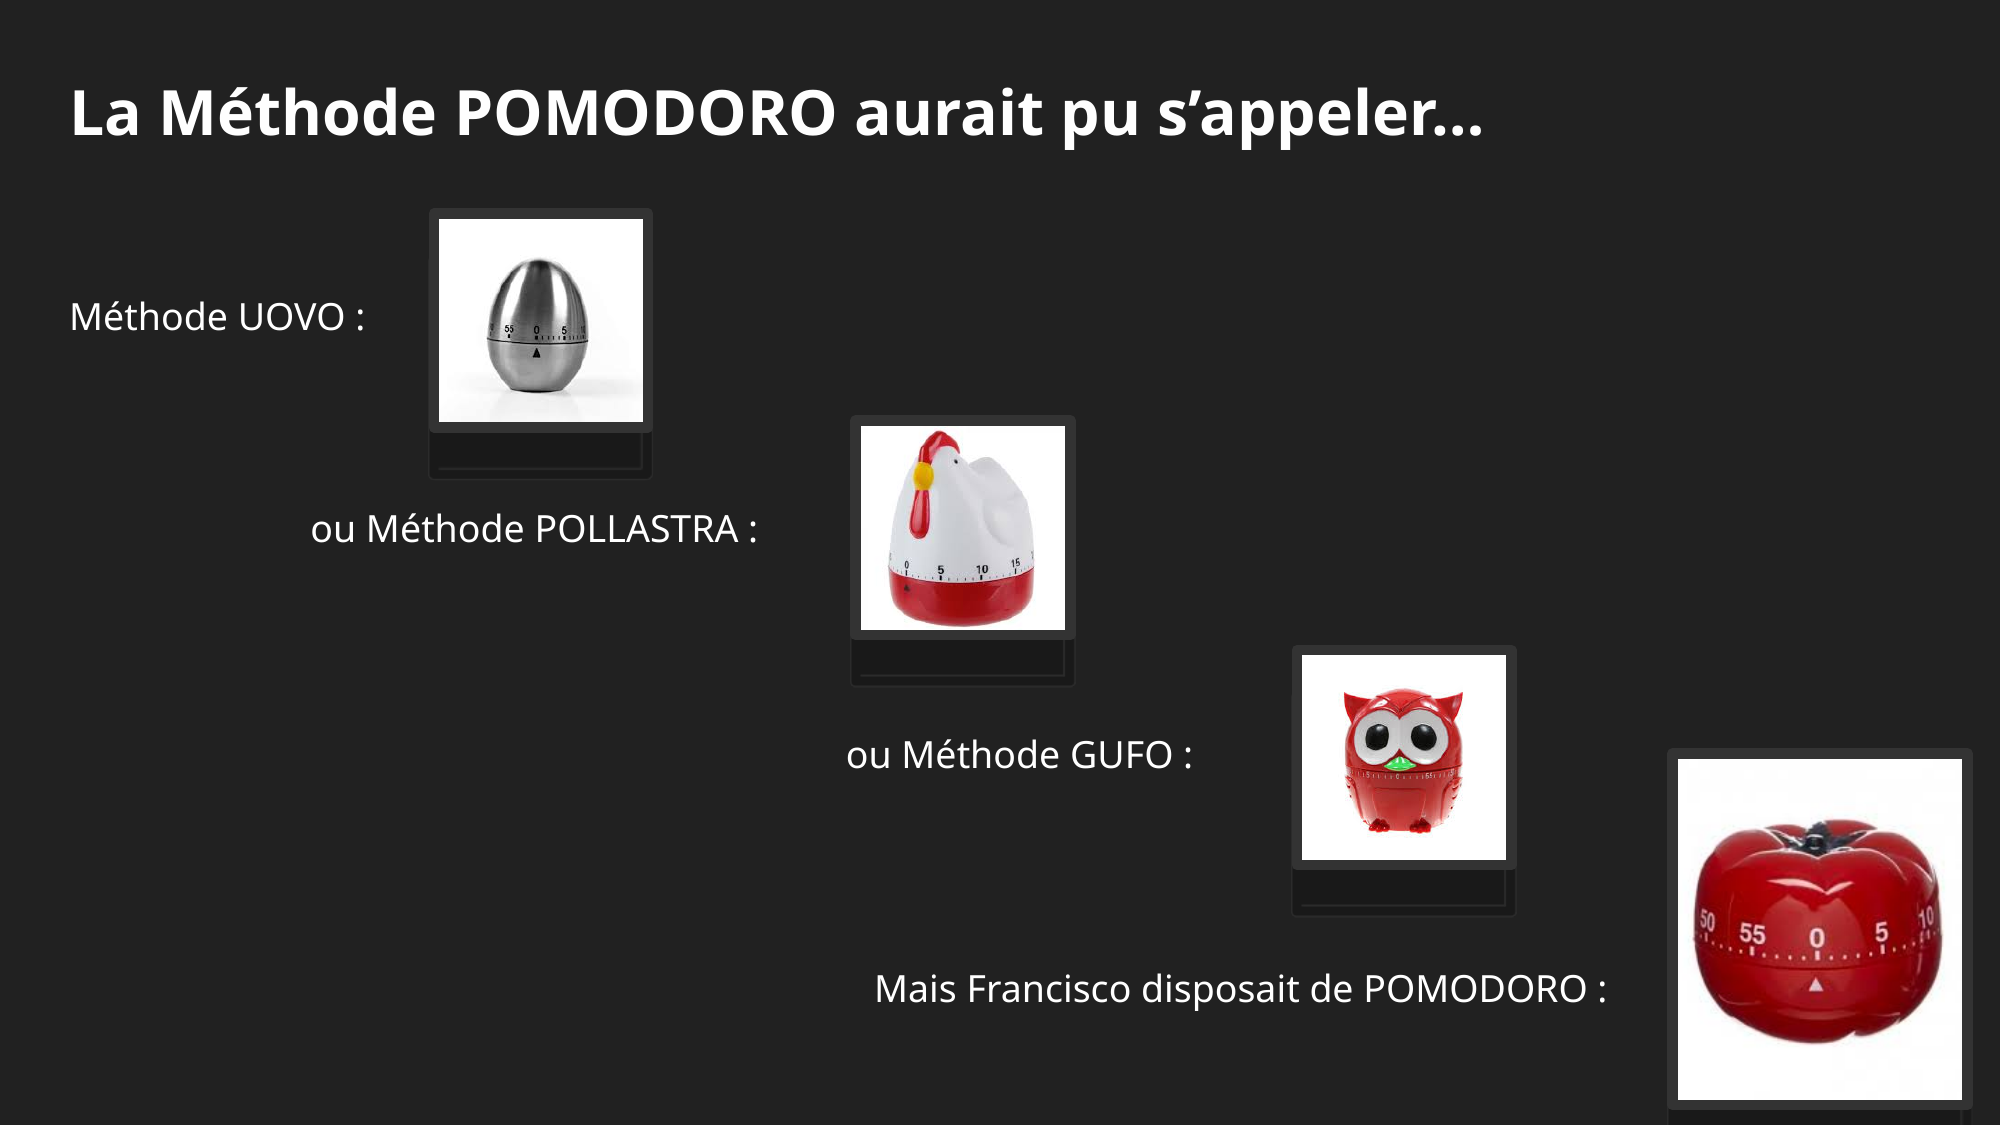

La Méthode POMODORO aurait pu s’appeler…
Méthode UOVO :
ou Méthode POLLASTRA :
ou Méthode GUFO :
Mais Francisco disposait de POMODORO :